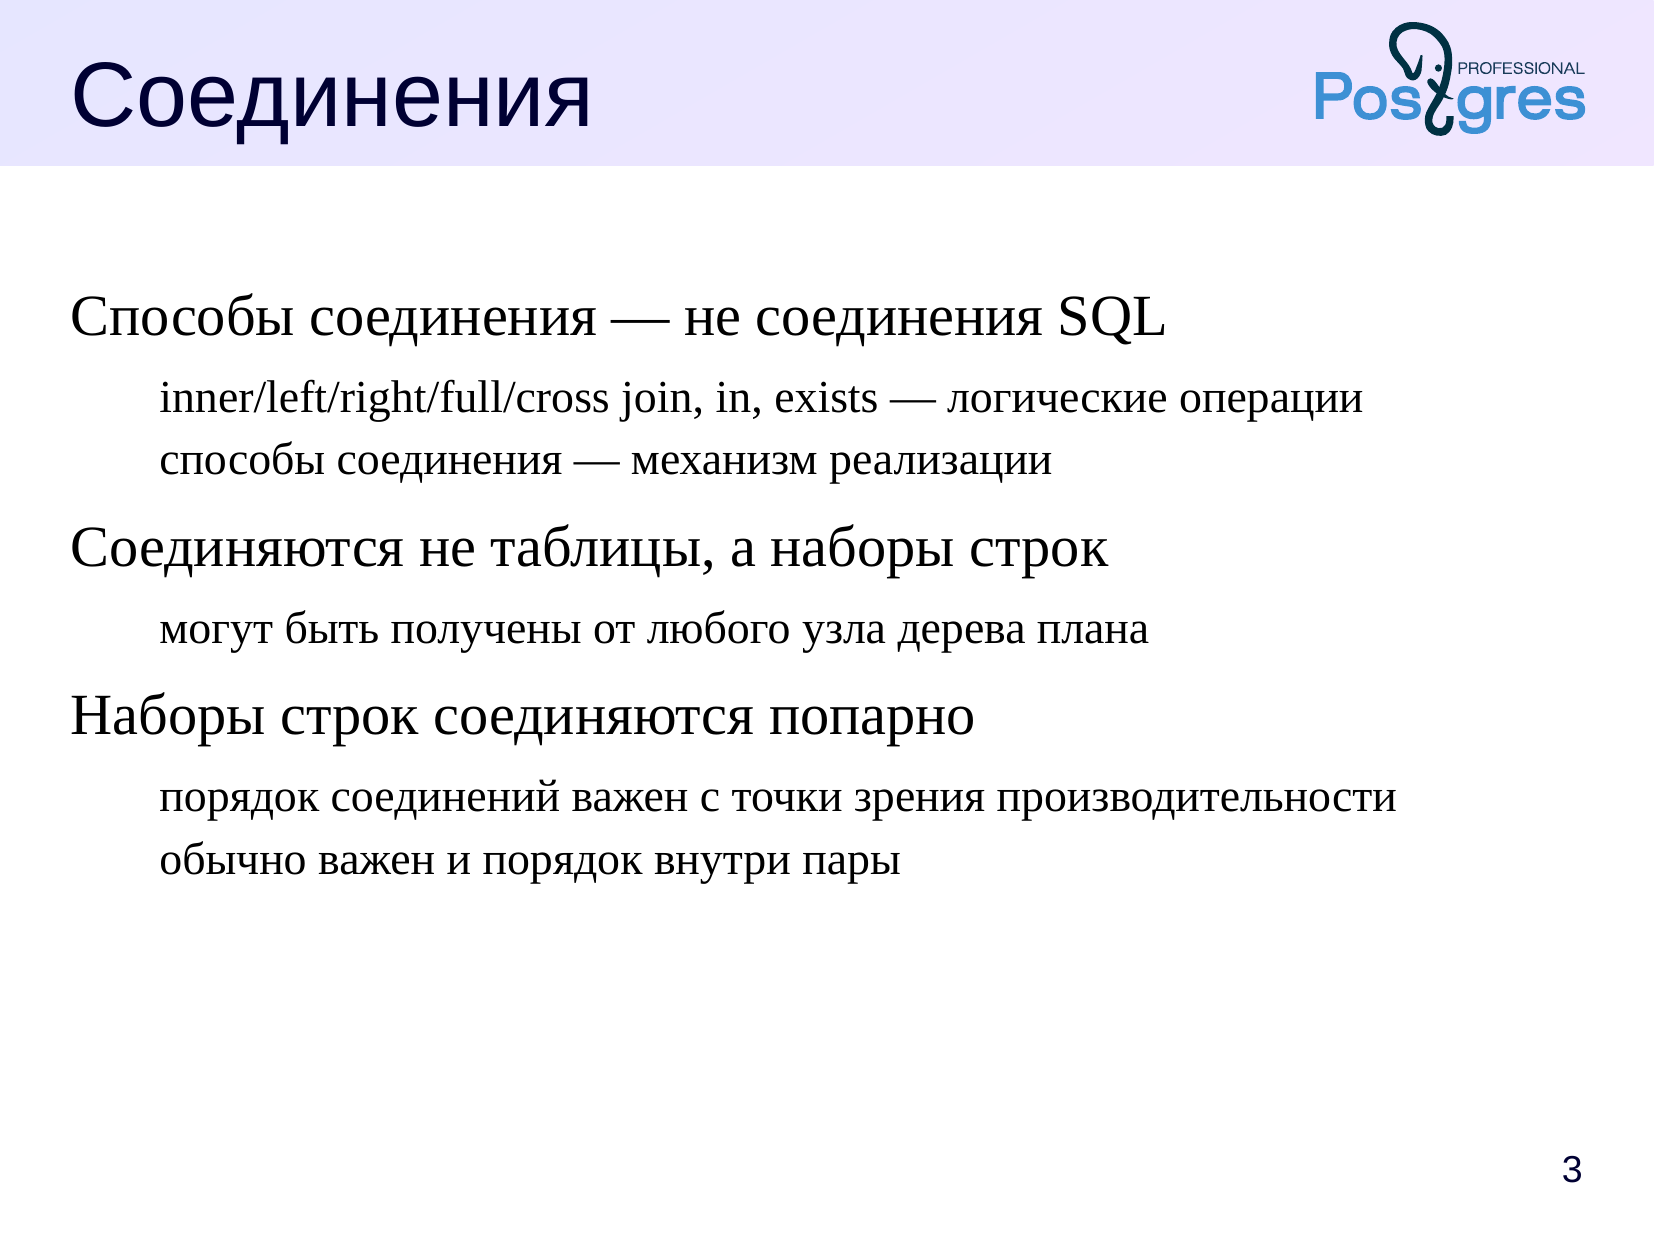

# Соединения
Способы соединения — не соединения SQL
inner/left/right/full/cross join, in, exists — логические операции
способы соединения — механизм реализации
Соединяются не таблицы, а наборы строк
могут быть получены от любого узла дерева плана
Наборы строк соединяются попарно
порядок соединений важен с точки зрения производительности
обычно важен и порядок внутри пары